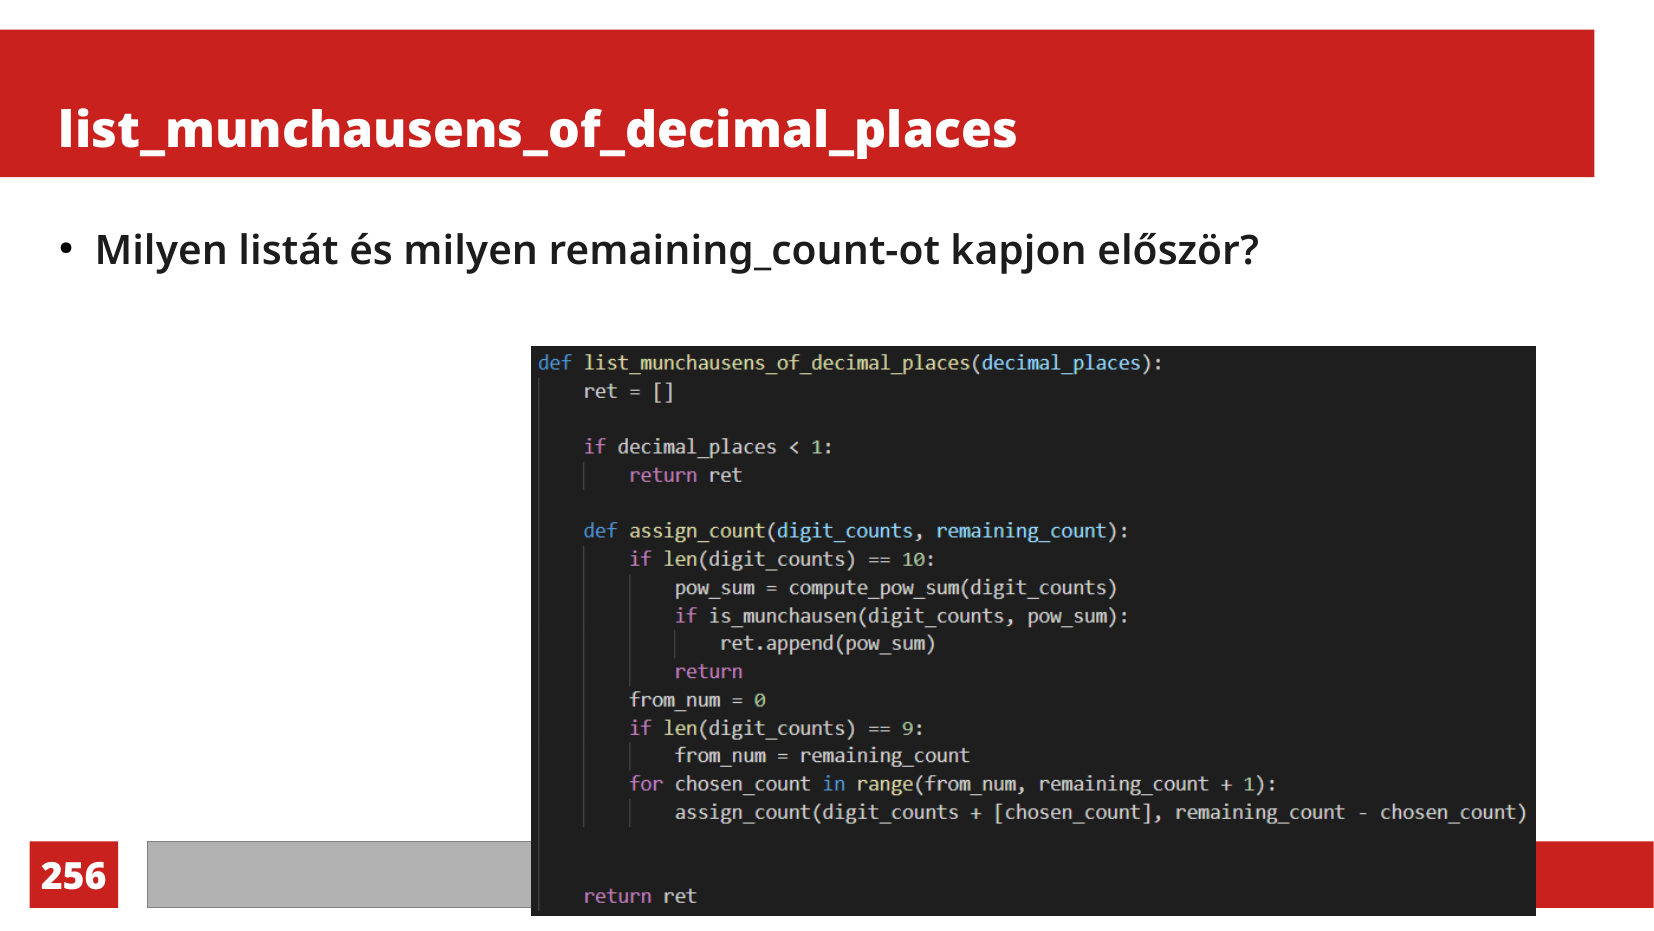

# list_munchausens_of_decimal_places
Milyen listát és milyen remaining_count-ot kapjon először?
256